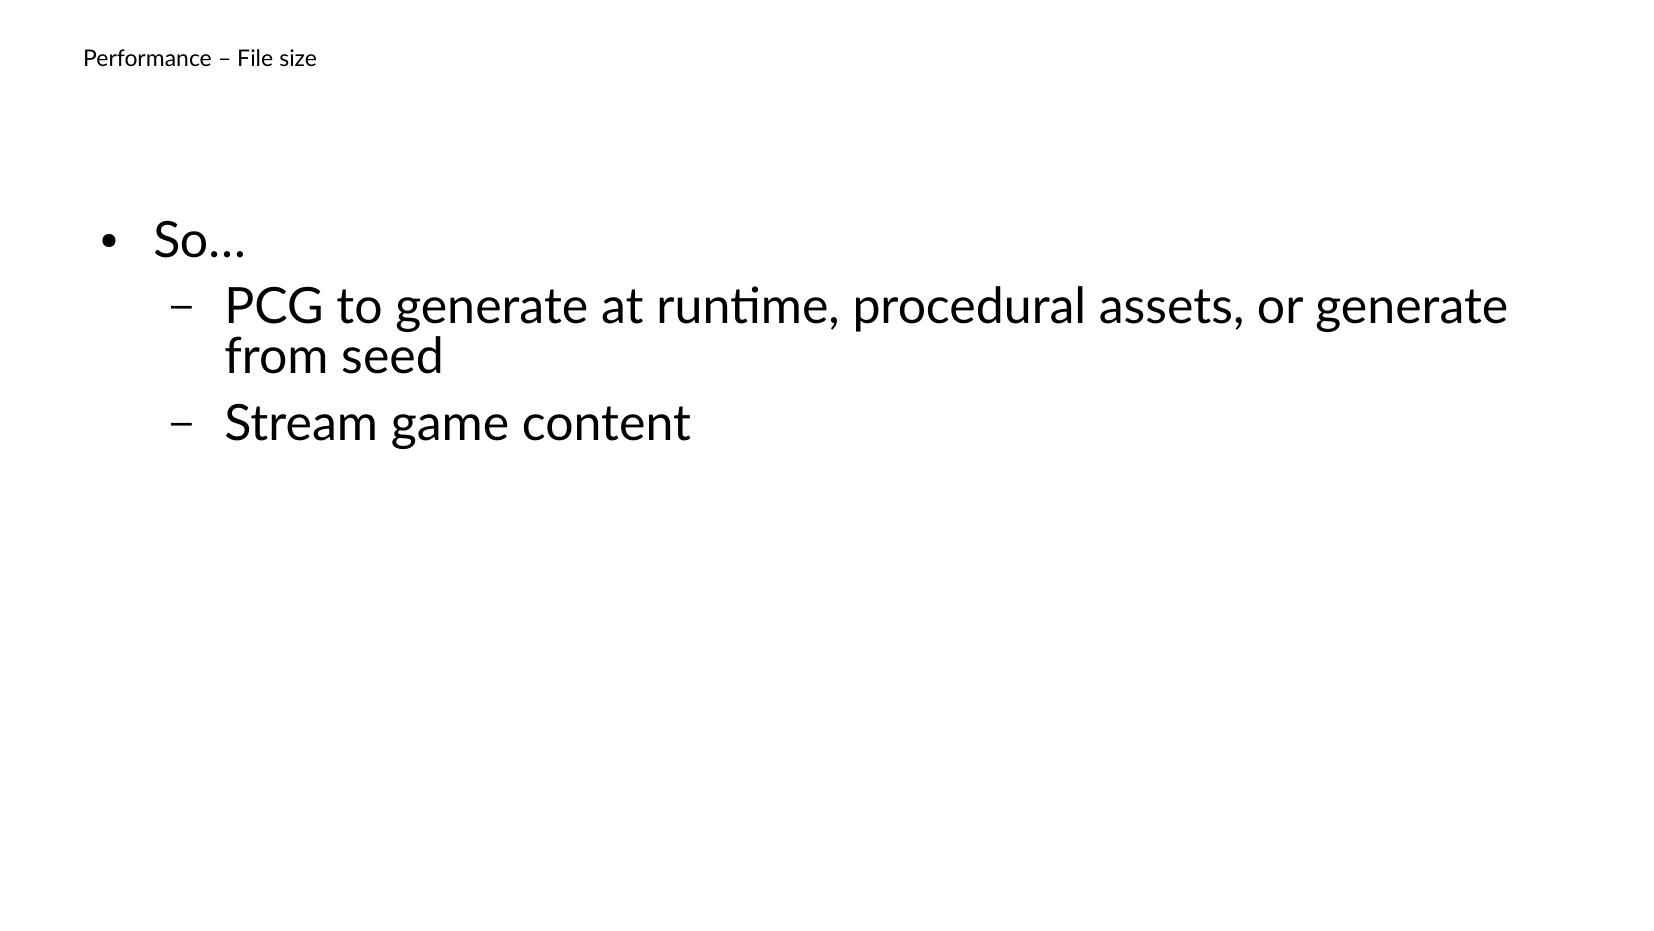

# Performance – File size
So…
PCG to generate at runtime, procedural assets, or generate from seed
Stream game content